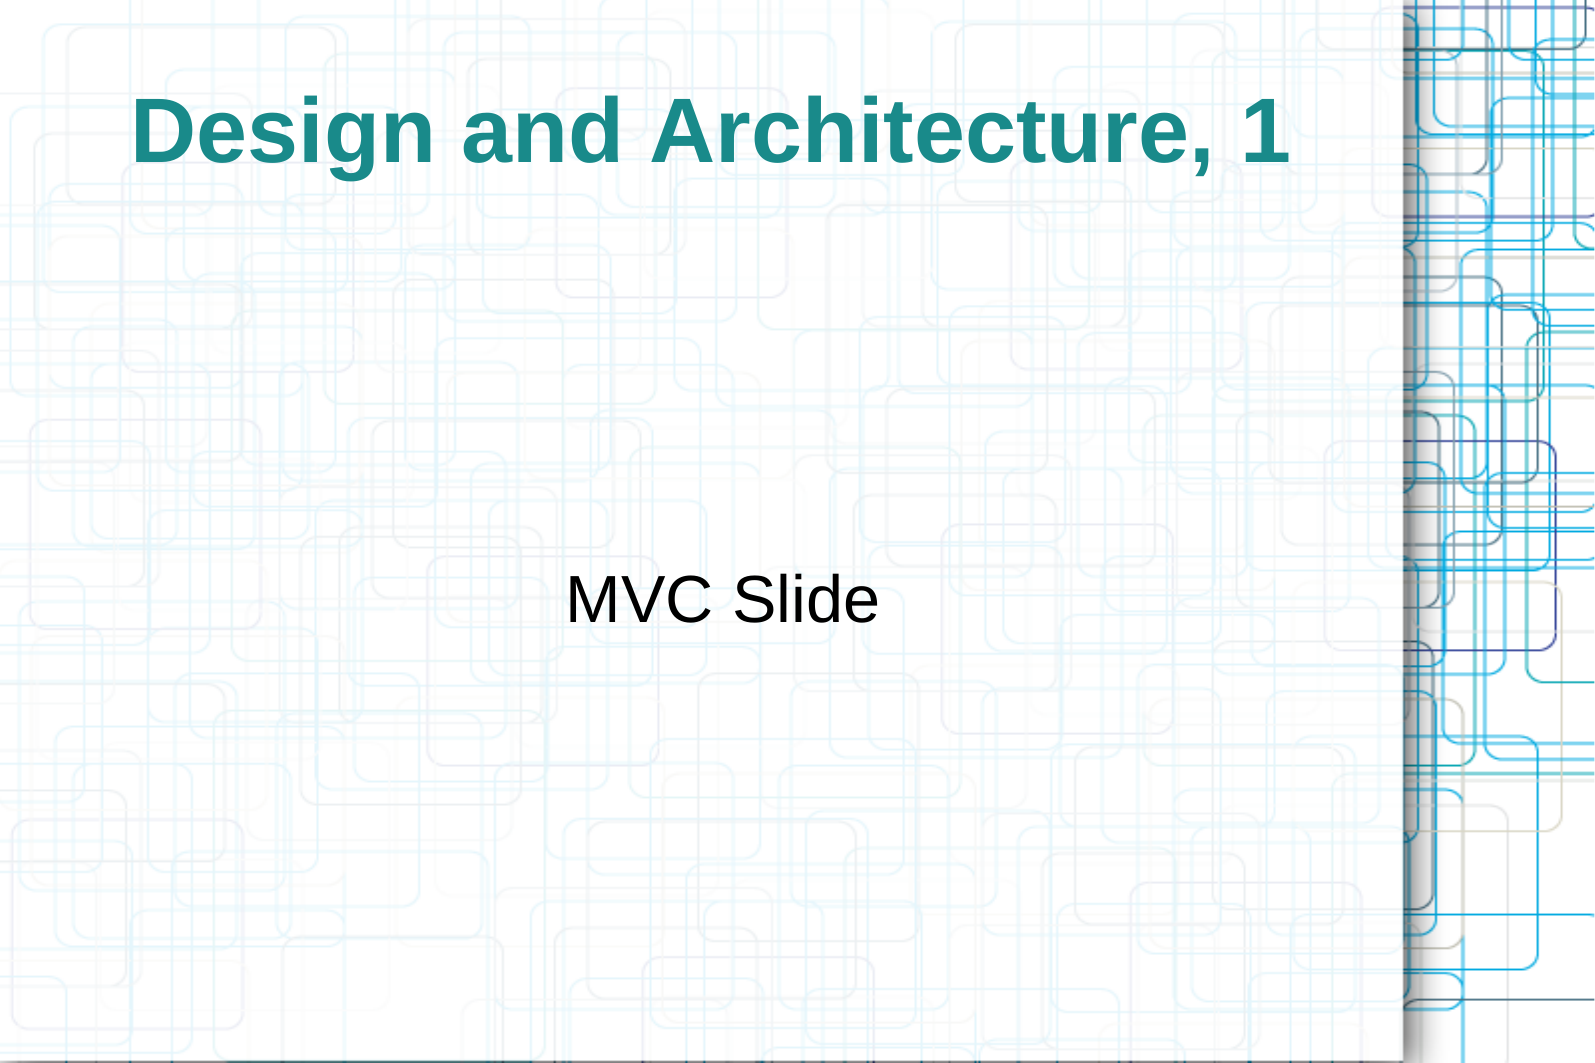

# Design and Architecture, 1
MVC Slide